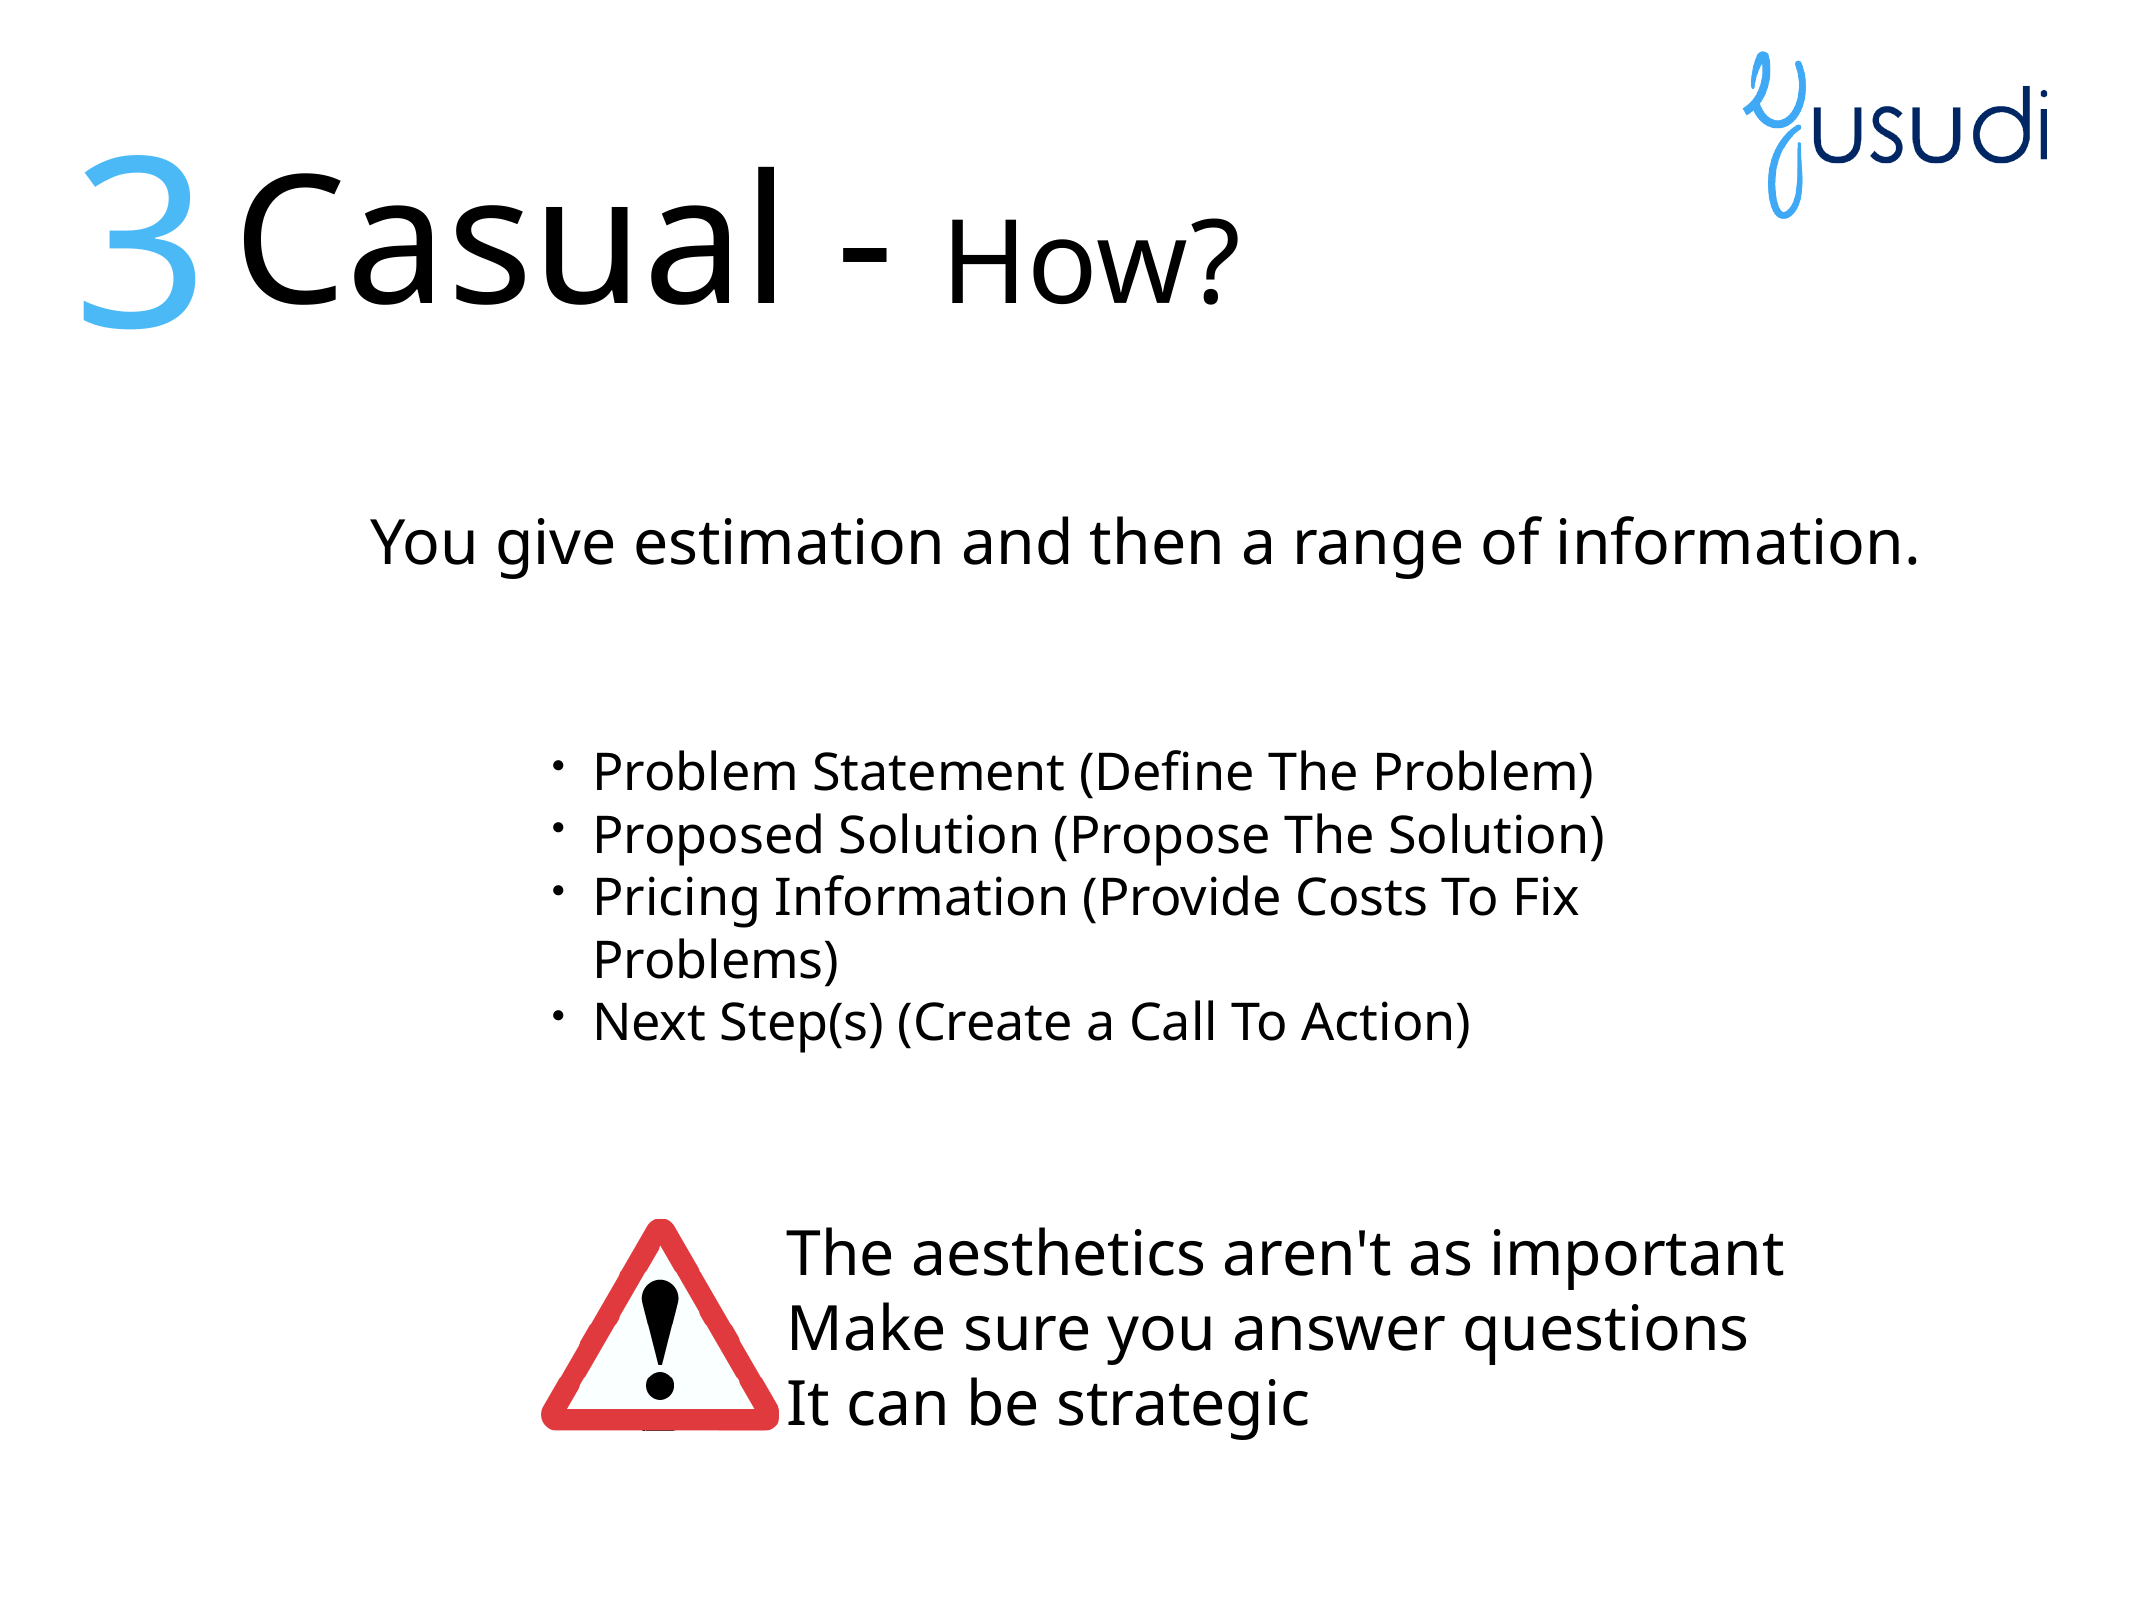

3
Casual - How?
You give estimation and then a range of information.
Problem Statement (Define The Problem)
Proposed Solution (Propose The Solution)
Pricing Information (Provide Costs To Fix Problems)
Next Step(s) (Create a Call To Action)
The aesthetics aren't as important
Make sure you answer questions
It can be strategic